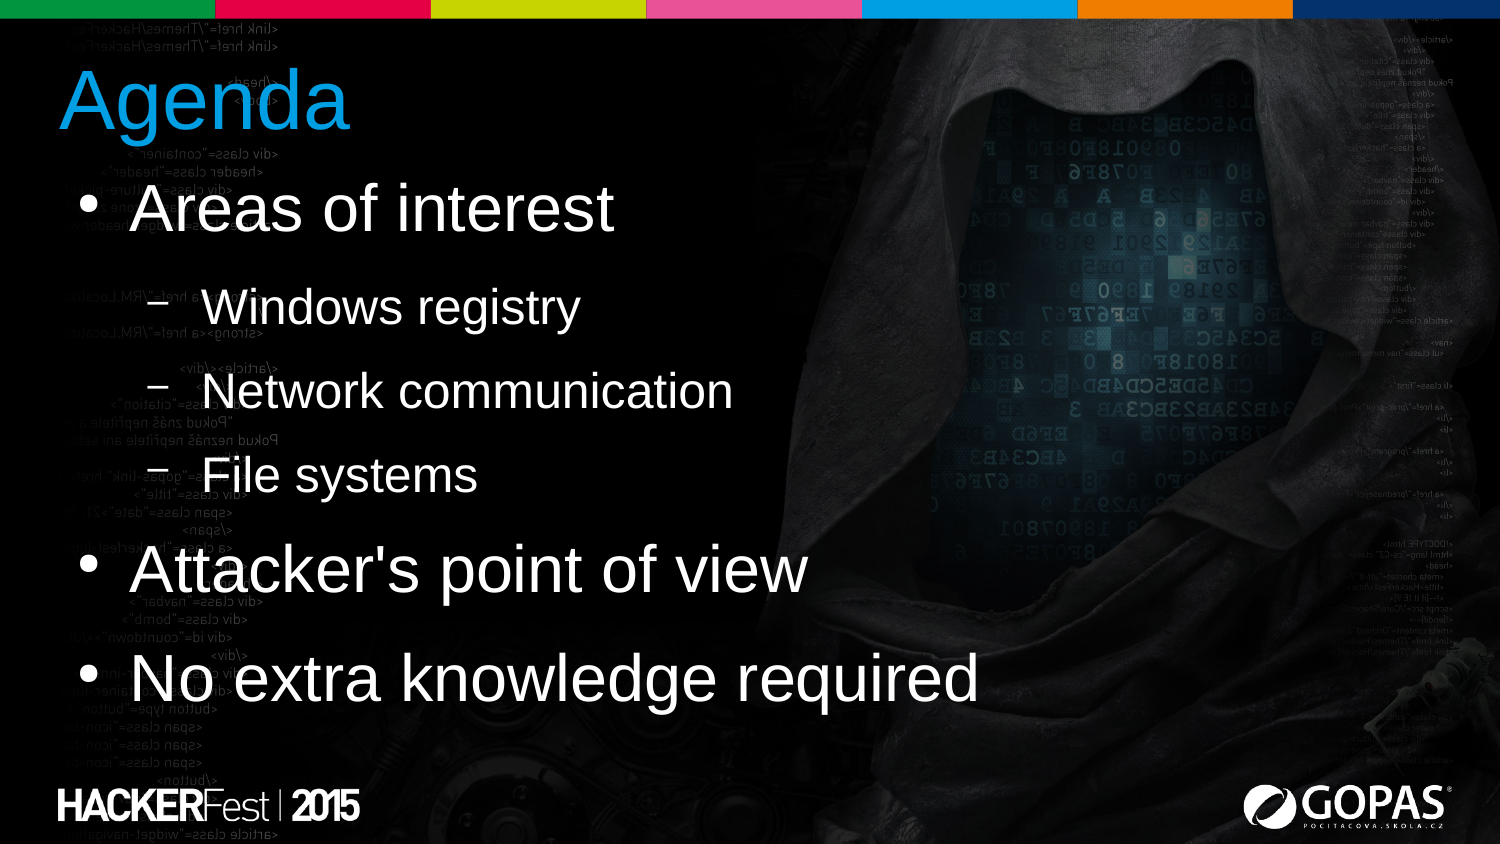

# Agenda
Areas of interest
Windows registry
Network communication
File systems
Attacker's point of view
No extra knowledge required